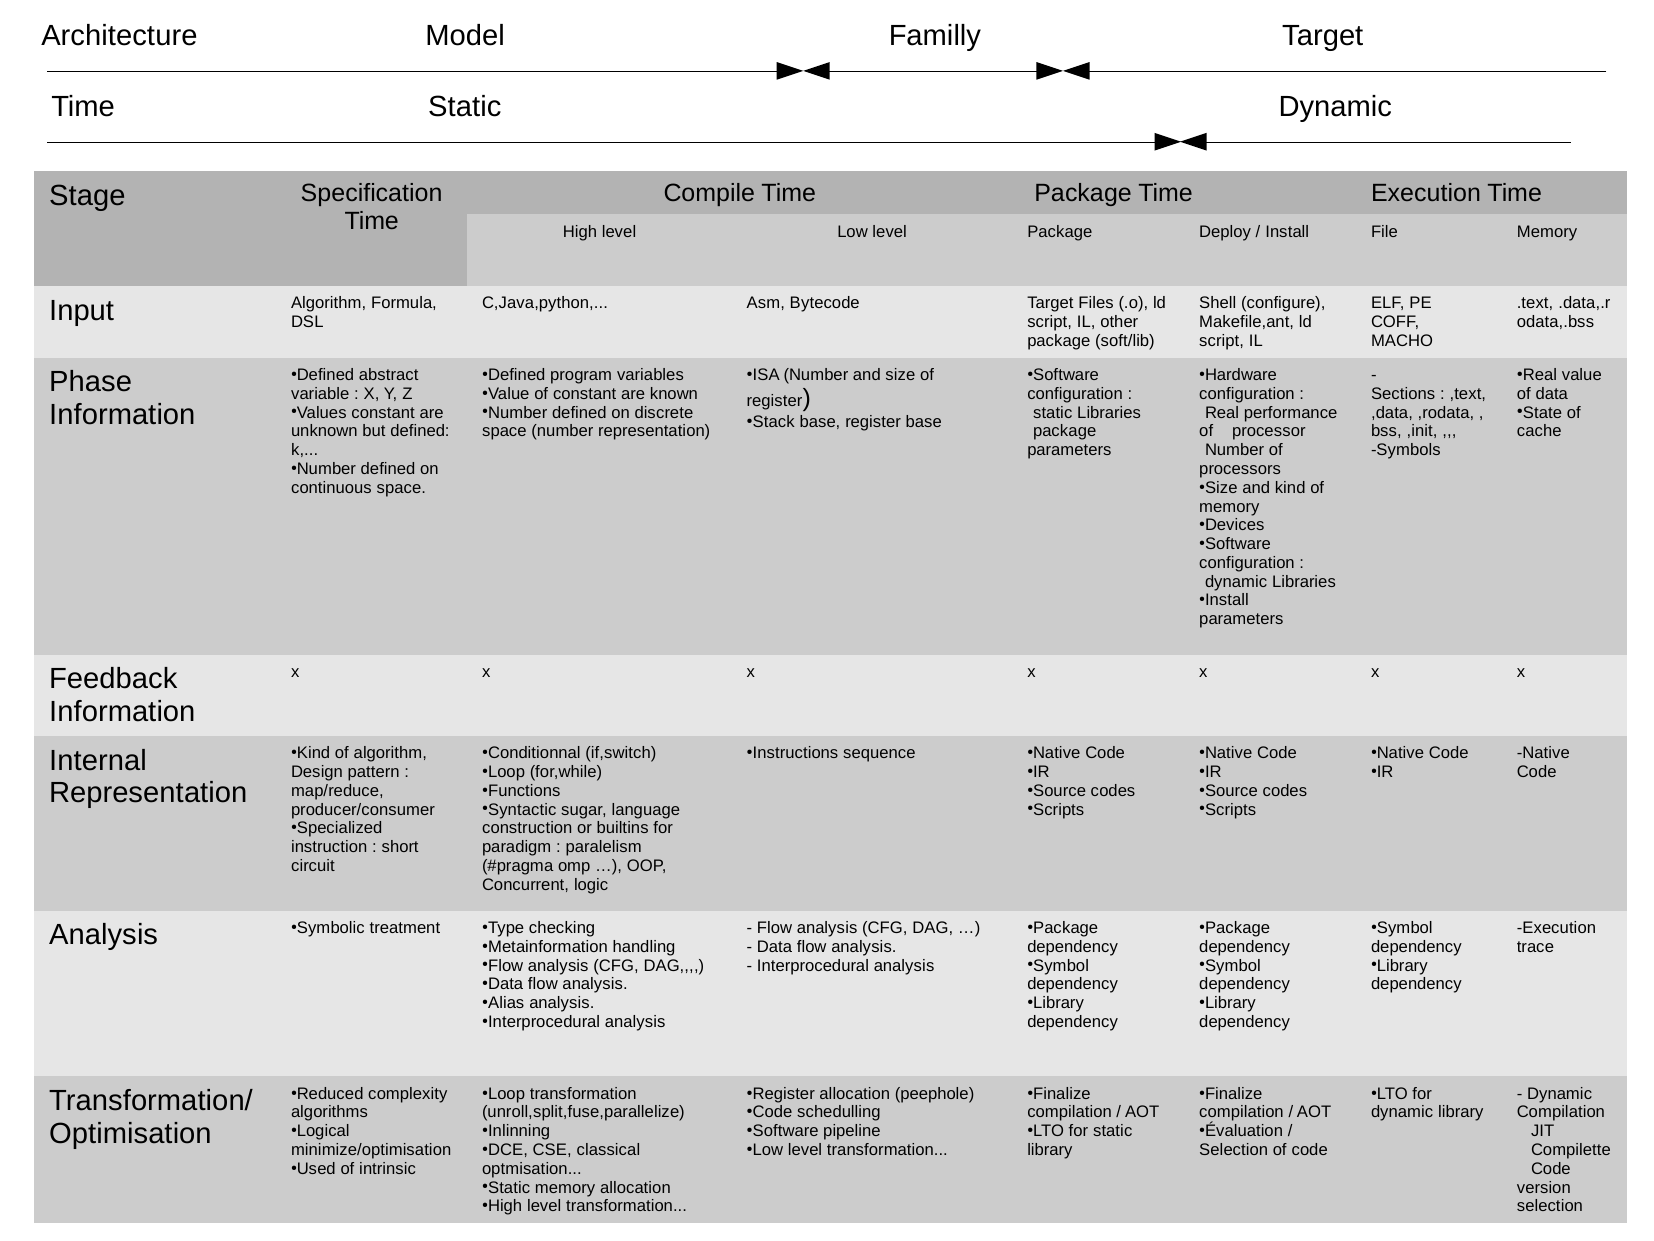

Architecture
Model
Familly
Target
Time
Static
Dynamic
| Stage | Specification Time | Compile Time | | Package Time | | Execution Time | |
| --- | --- | --- | --- | --- | --- | --- | --- |
| | | High level | Low level | Package | Deploy / Install | File | Memory |
| Input | Algorithm, Formula, DSL | C,Java,python,... | Asm, Bytecode | Target Files (.o), ld script, IL, other package (soft/lib) | Shell (configure), Makefile,ant, ld script, IL | ELF, PE COFF, MACHO | .text, .data,.rodata,.bss |
| Phase Information | Defined abstract variable : X, Y, Z Values constant are unknown but defined: k,... Number defined on continuous space. | Defined program variables Value of constant are known Number defined on discrete space (number representation) | ISA (Number and size of register) Stack base, register base | Software configuration : static Libraries package parameters | Hardware configuration : Real performance of processor Number of processors Size and kind of memory Devices Software configuration : dynamic Libraries Install parameters | -Sections : ,text,,data, ,rodata, ,bss, ,init, ,,, -Symbols | Real value of data State of cache |
| Feedback Information | x | x | x | x | x | x | x |
| Internal Representation | Kind of algorithm, Design pattern : map/reduce, producer/consumer Specialized instruction : short circuit | Conditionnal (if,switch) Loop (for,while) Functions Syntactic sugar, language construction or builtins for paradigm : paralelism (#pragma omp …), OOP, Concurrent, logic | Instructions sequence | Native Code IR Source codes Scripts | Native Code IR Source codes Scripts | Native Code IR | -Native Code |
| Analysis | Symbolic treatment | Type checking Metainformation handling Flow analysis (CFG, DAG,,,,) Data flow analysis. Alias analysis. Interprocedural analysis | - Flow analysis (CFG, DAG, …) - Data flow analysis. - Interprocedural analysis | Package dependency Symbol dependency Library dependency | Package dependency Symbol dependency Library dependency | Symbol dependency Library dependency | -Execution trace |
| Transformation/ Optimisation | Reduced complexity algorithms Logical minimize/optimisation Used of intrinsic | Loop transformation (unroll,split,fuse,parallelize) Inlinning DCE, CSE, classical optmisation... Static memory allocation High level transformation... | Register allocation (peephole) Code schedulling Software pipeline Low level transformation... | Finalize compilation / AOT LTO for static library | Finalize compilation / AOT Évaluation / Selection of code | LTO for dynamic library | - Dynamic Compilation JIT Compilette Code version selection |